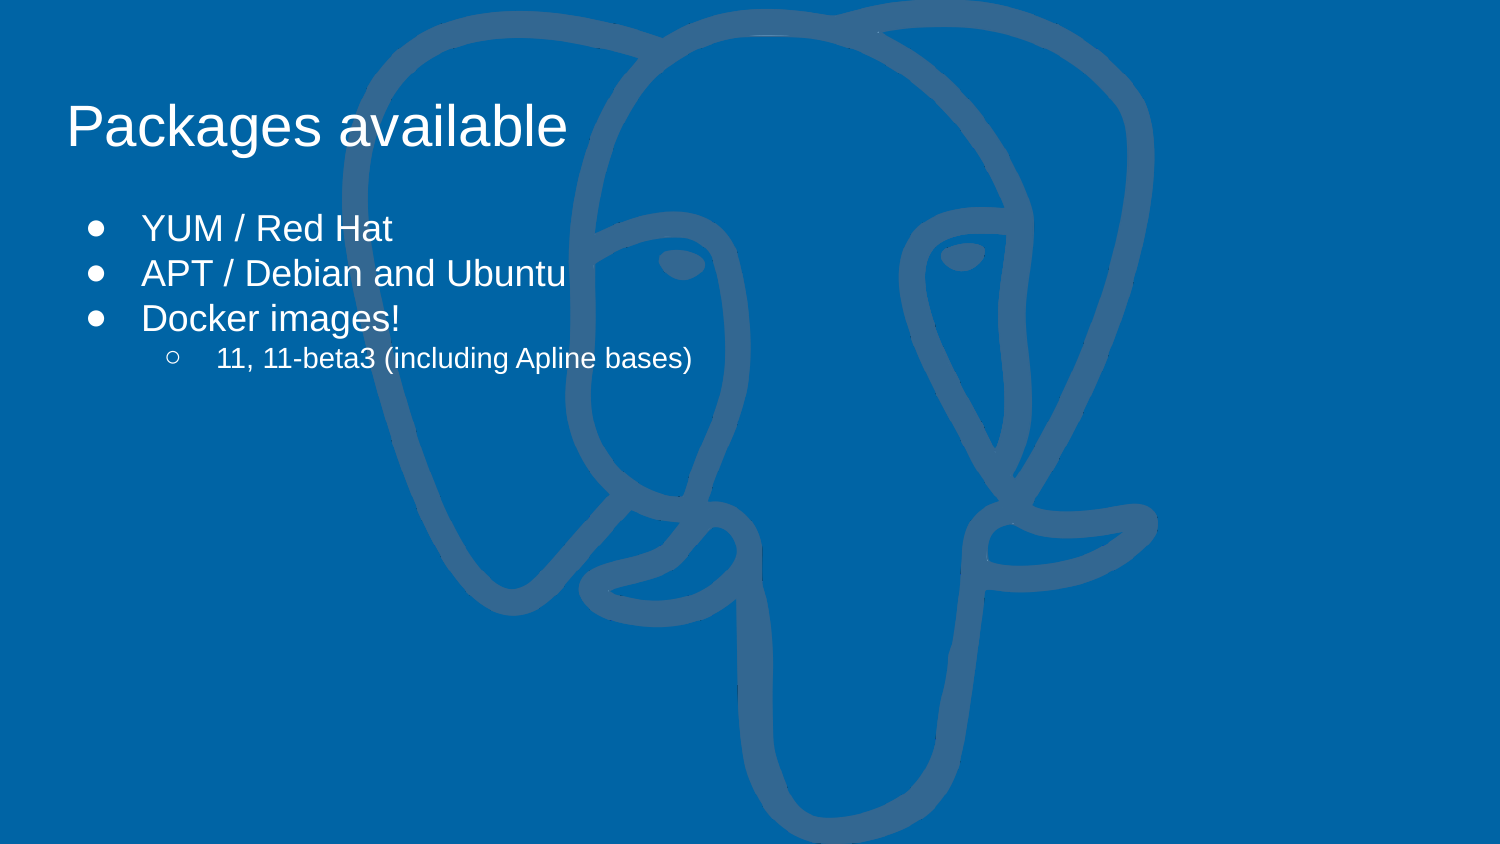

# Packages available
YUM / Red Hat
APT / Debian and Ubuntu
Docker images!
11, 11-beta3 (including Apline bases)